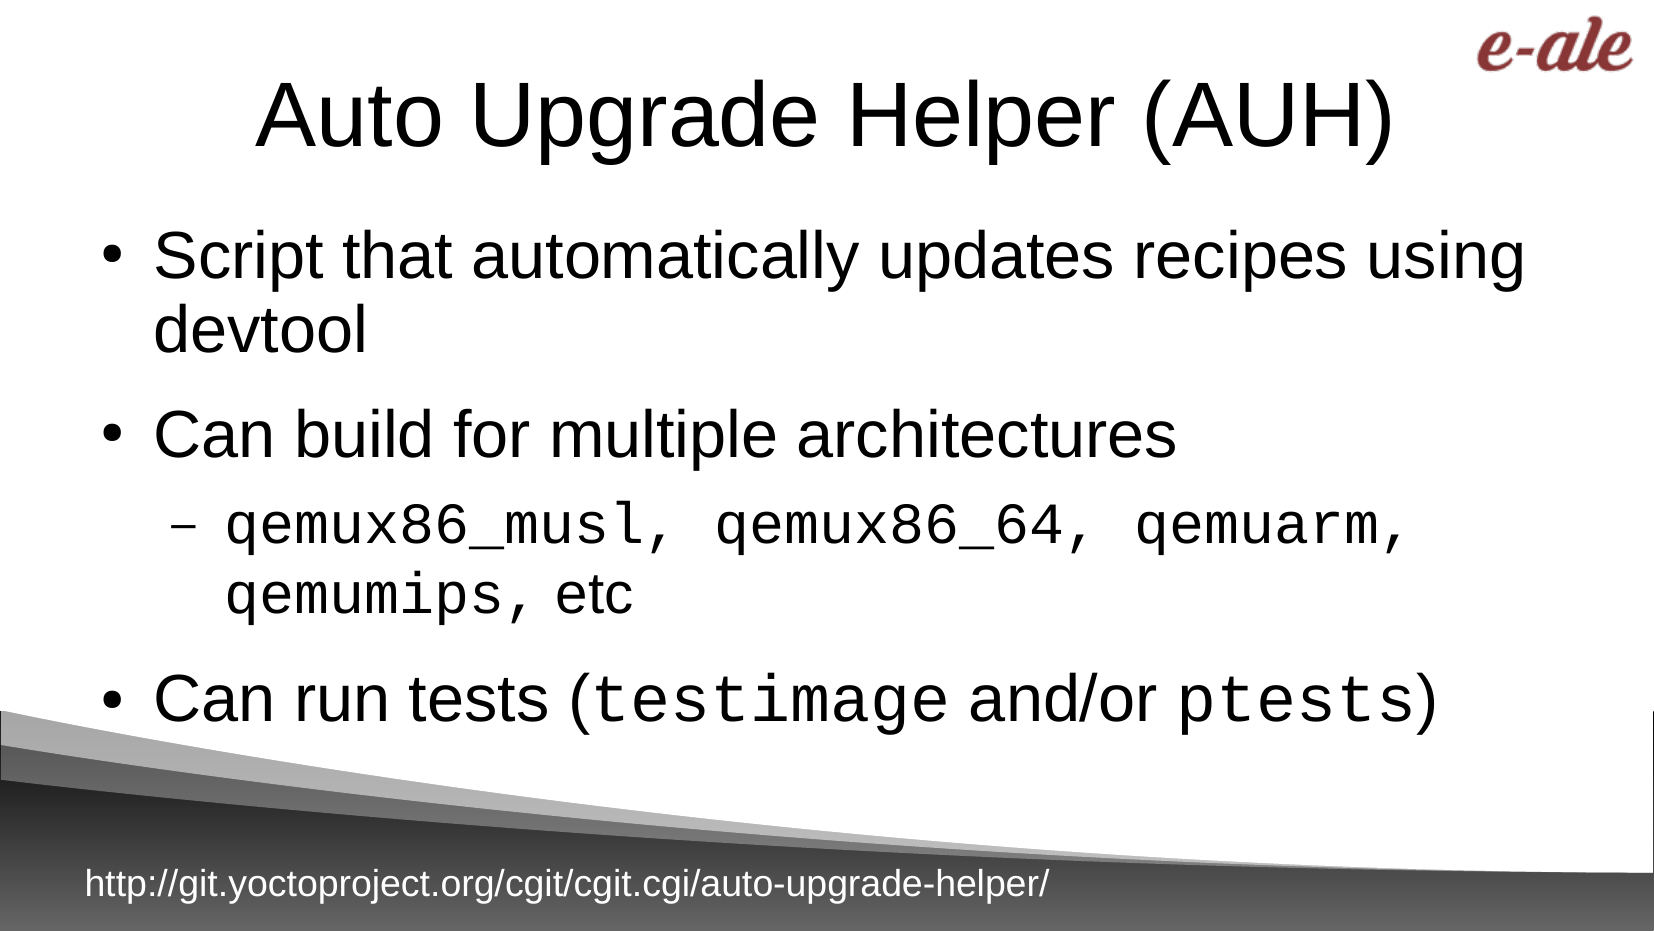

# Auto Upgrade Helper (AUH)
Script that automatically updates recipes using devtool
Can build for multiple architectures
qemux86_musl, qemux86_64, qemuarm, qemumips, etc
Can run tests (testimage and/or ptests)
http://git.yoctoproject.org/cgit/cgit.cgi/auto-upgrade-helper/